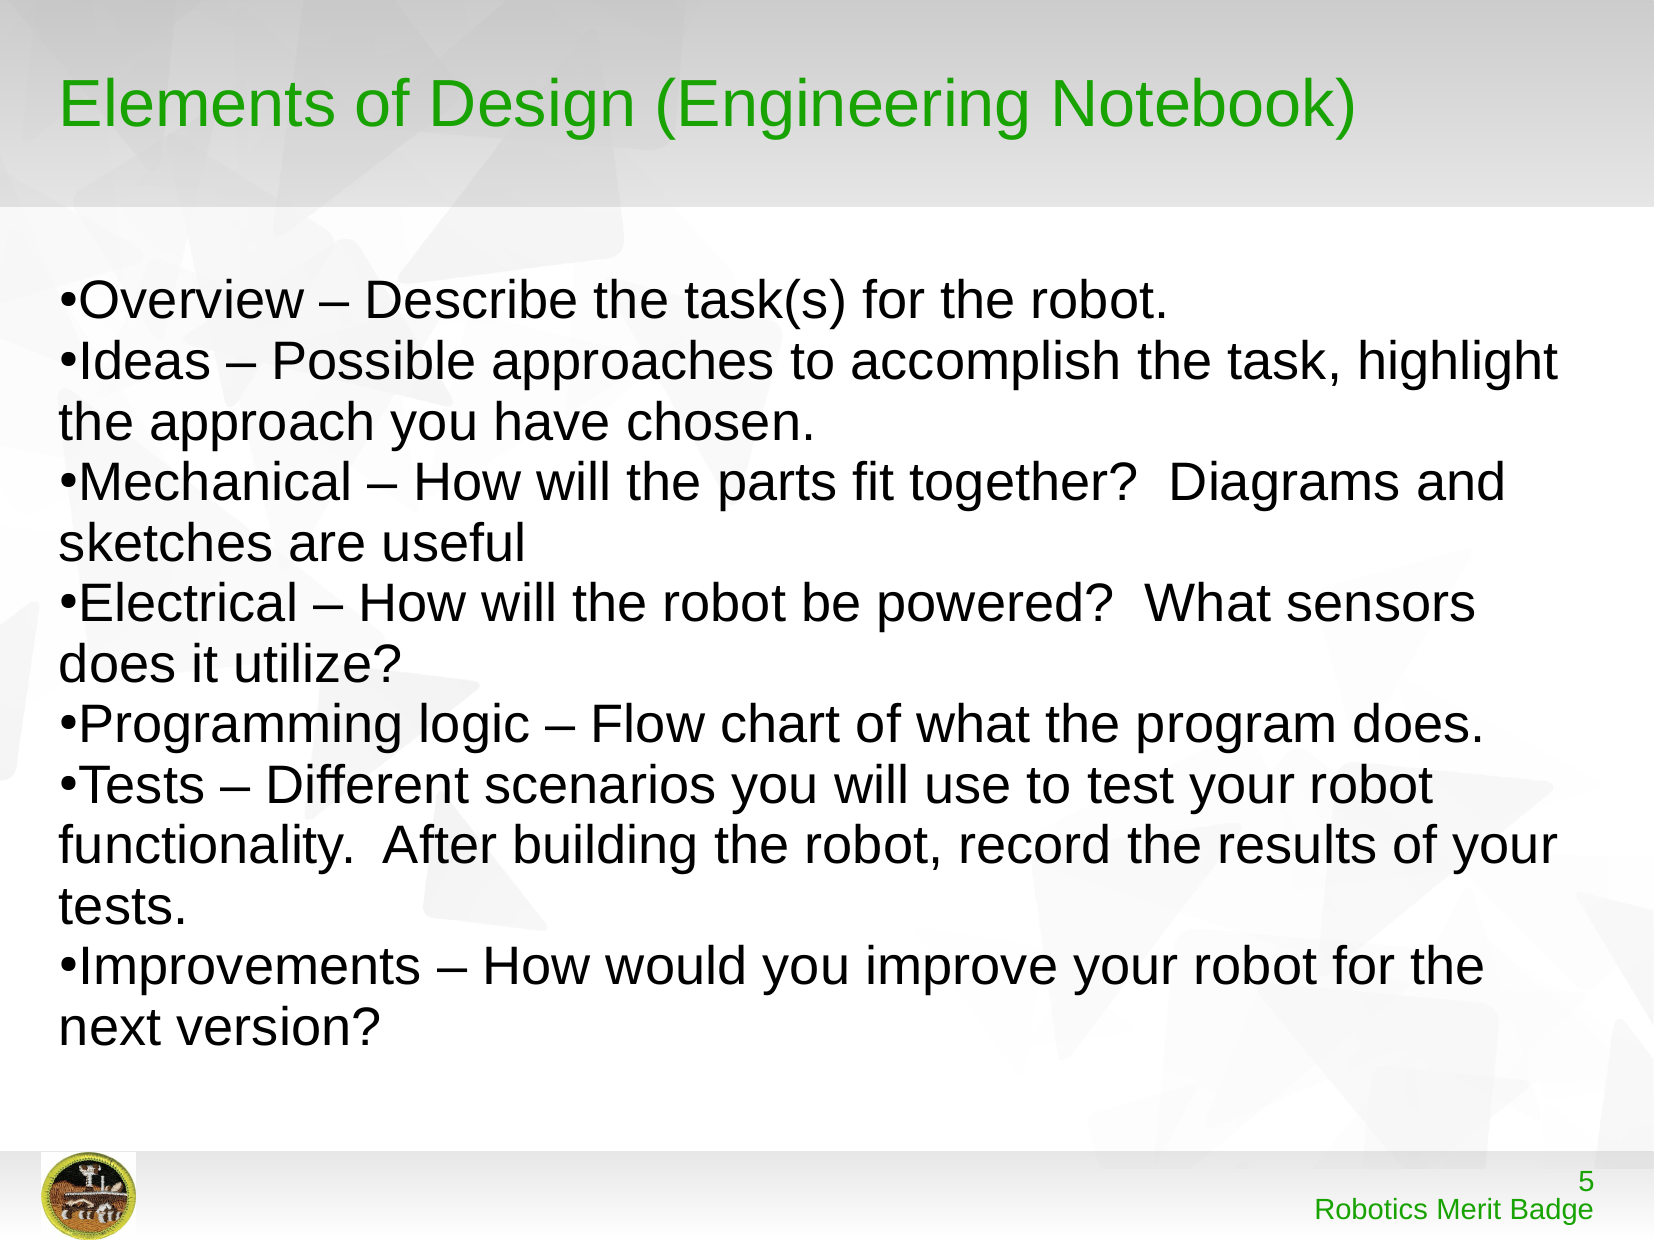

# Elements of Design (Engineering Notebook)
Overview – Describe the task(s) for the robot.
Ideas – Possible approaches to accomplish the task, highlight the approach you have chosen.
Mechanical – How will the parts fit together? Diagrams and sketches are useful
Electrical – How will the robot be powered? What sensors does it utilize?
Programming logic – Flow chart of what the program does.
Tests – Different scenarios you will use to test your robot functionality. After building the robot, record the results of your tests.
Improvements – How would you improve your robot for the next version?
5
Robotics Merit Badge